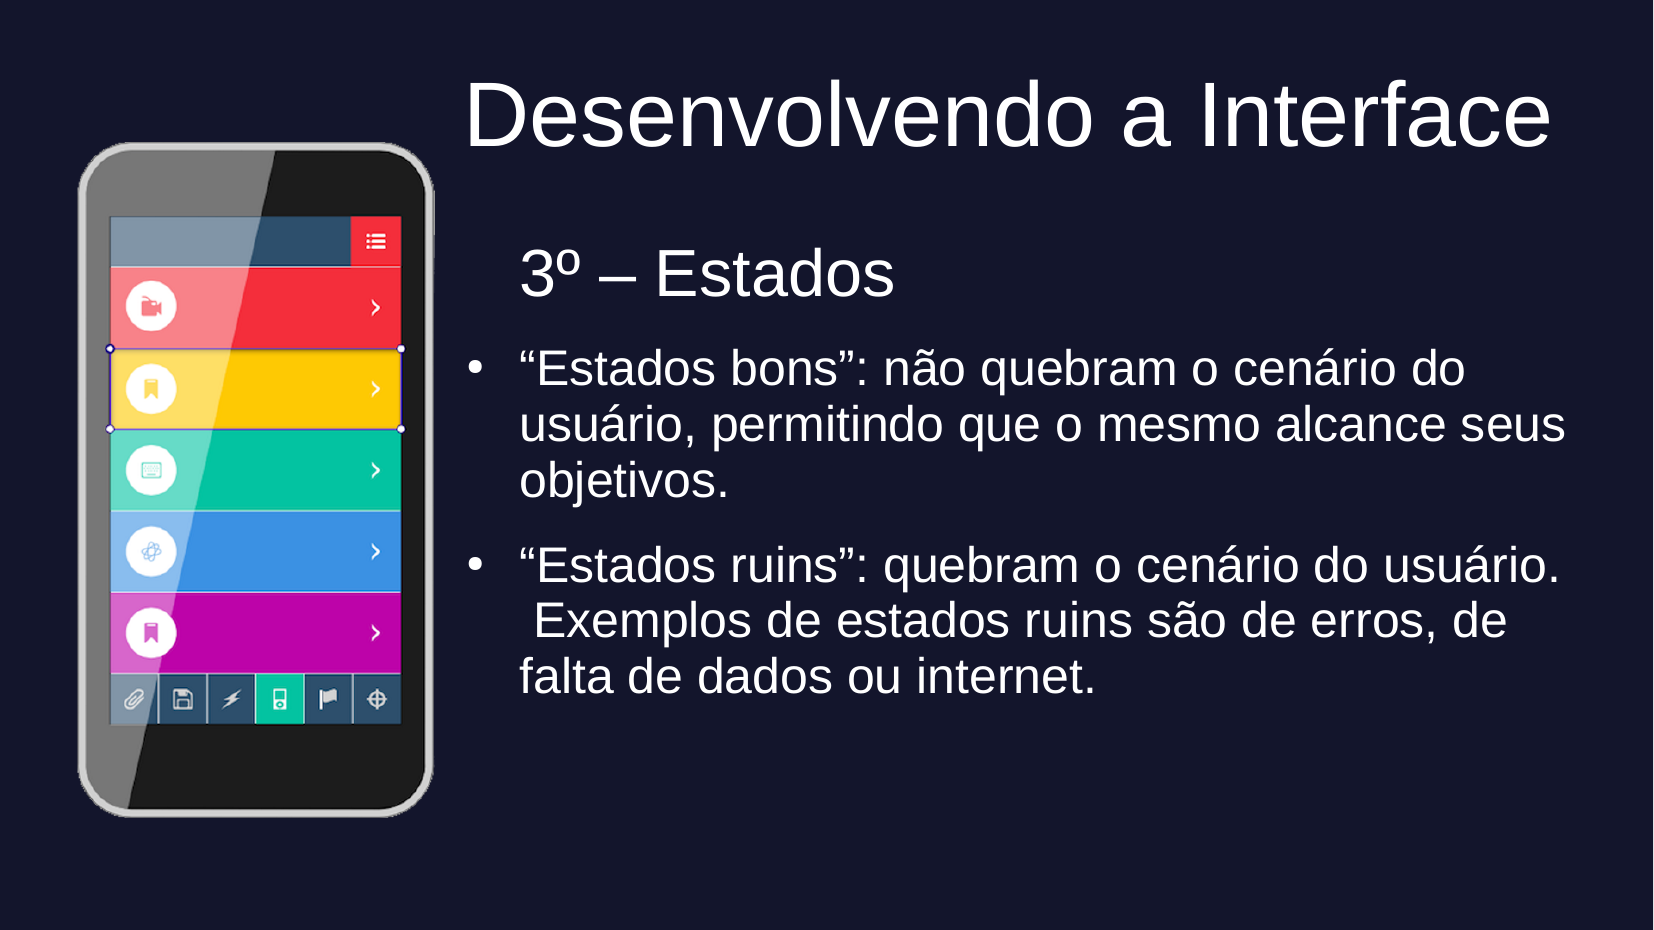

# Desenvolvendo a Interface
3º – Estados
“Estados bons”: não quebram o cenário do usuário, permitindo que o mesmo alcance seus objetivos.
“Estados ruins”: quebram o cenário do usuário. Exemplos de estados ruins são de erros, de falta de dados ou internet.